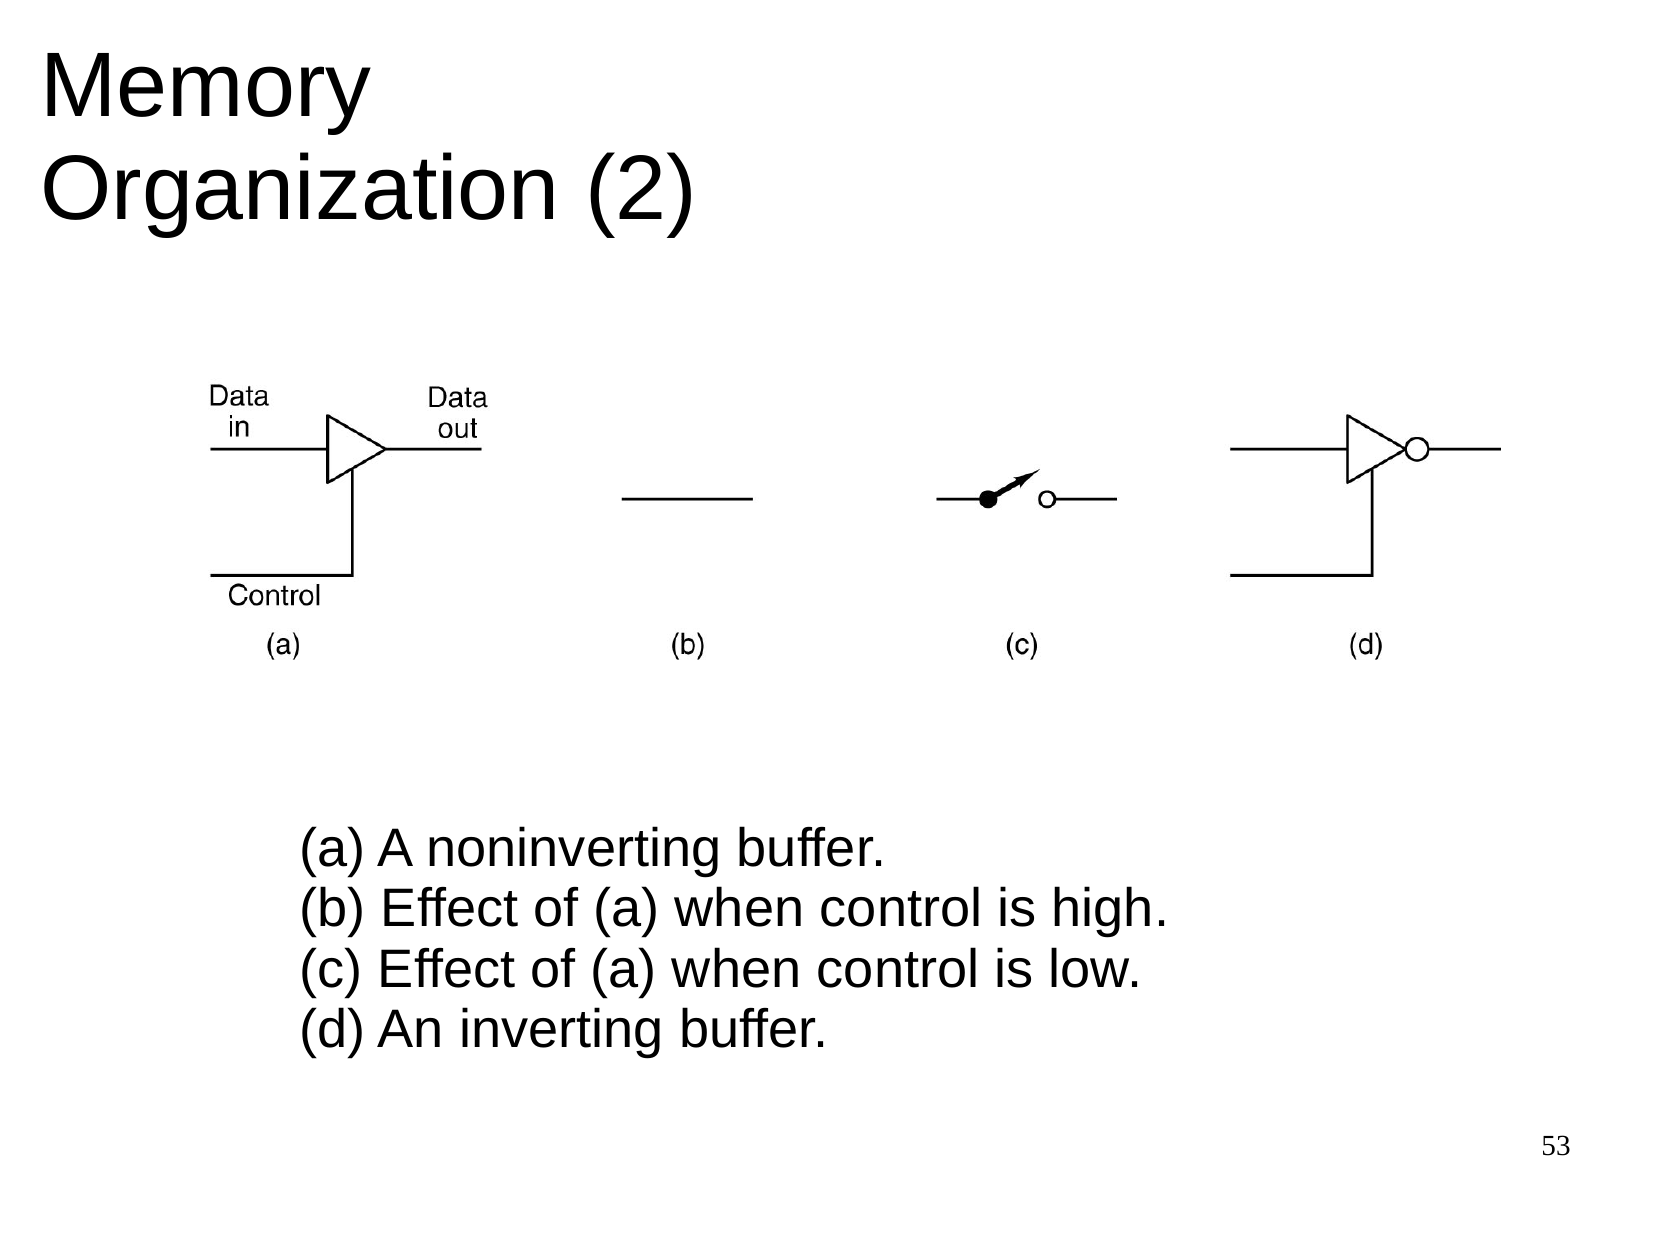

# Memory Organization (2)
(a) A noninverting buffer.
(b) Effect of (a) when control is high.
(c) Effect of (a) when control is low.
(d) An inverting buffer.
53